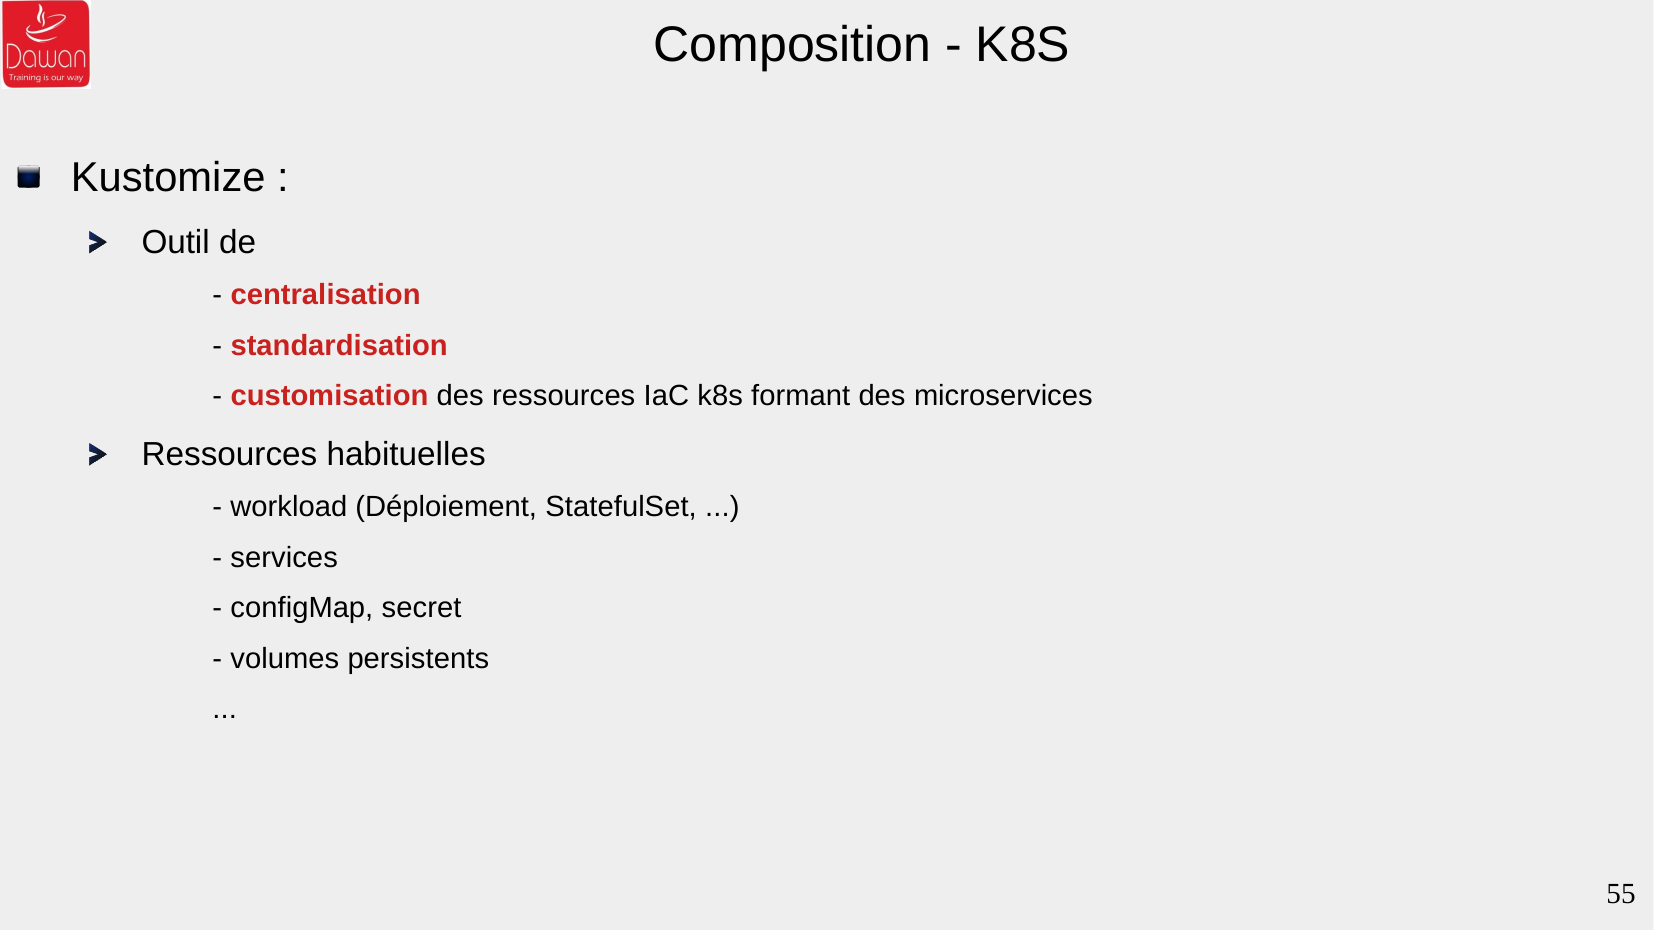

# Composition - K8S
Kustomize :
Outil de
- centralisation
- standardisation
- customisation des ressources IaC k8s formant des microservices
Ressources habituelles
- workload (Déploiement, StatefulSet, ...)
- services
- configMap, secret
- volumes persistents
...
55